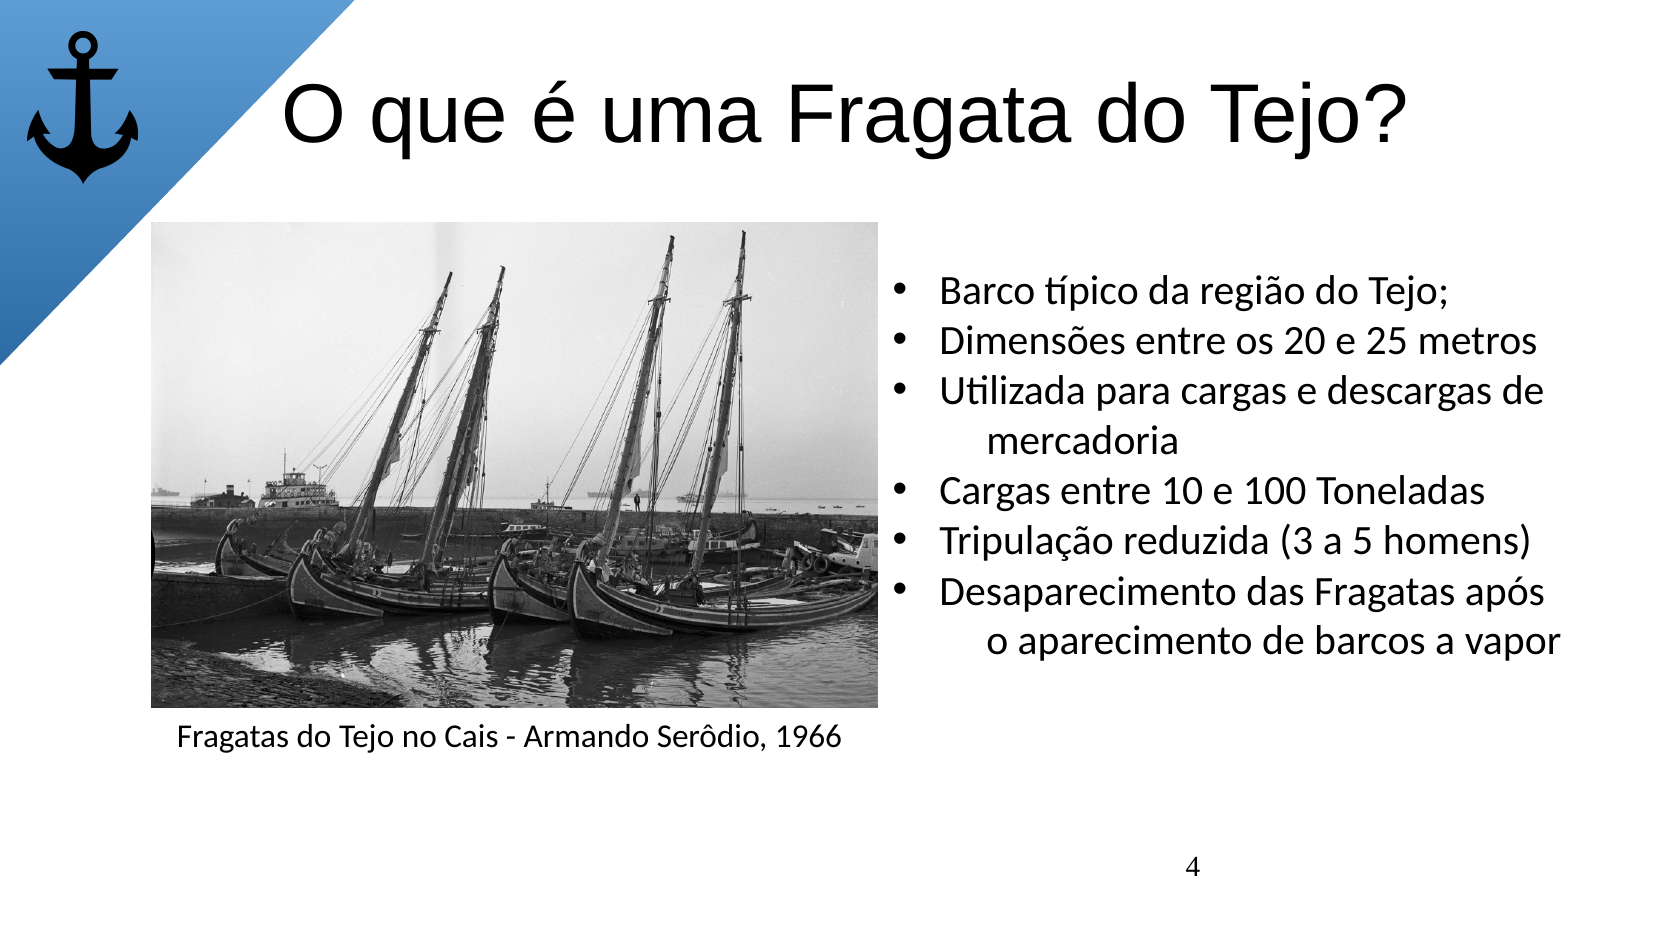

# O que é uma Fragata do Tejo?
Barco típico da região do Tejo;
Dimensões entre os 20 e 25 metros
Utilizada para cargas e descargas de mercadoria
Cargas entre 10 e 100 Toneladas
Tripulação reduzida (3 a 5 homens)
Desaparecimento das Fragatas após o aparecimento de barcos a vapor
Fragatas do Tejo no Cais - Armando Serôdio, 1966